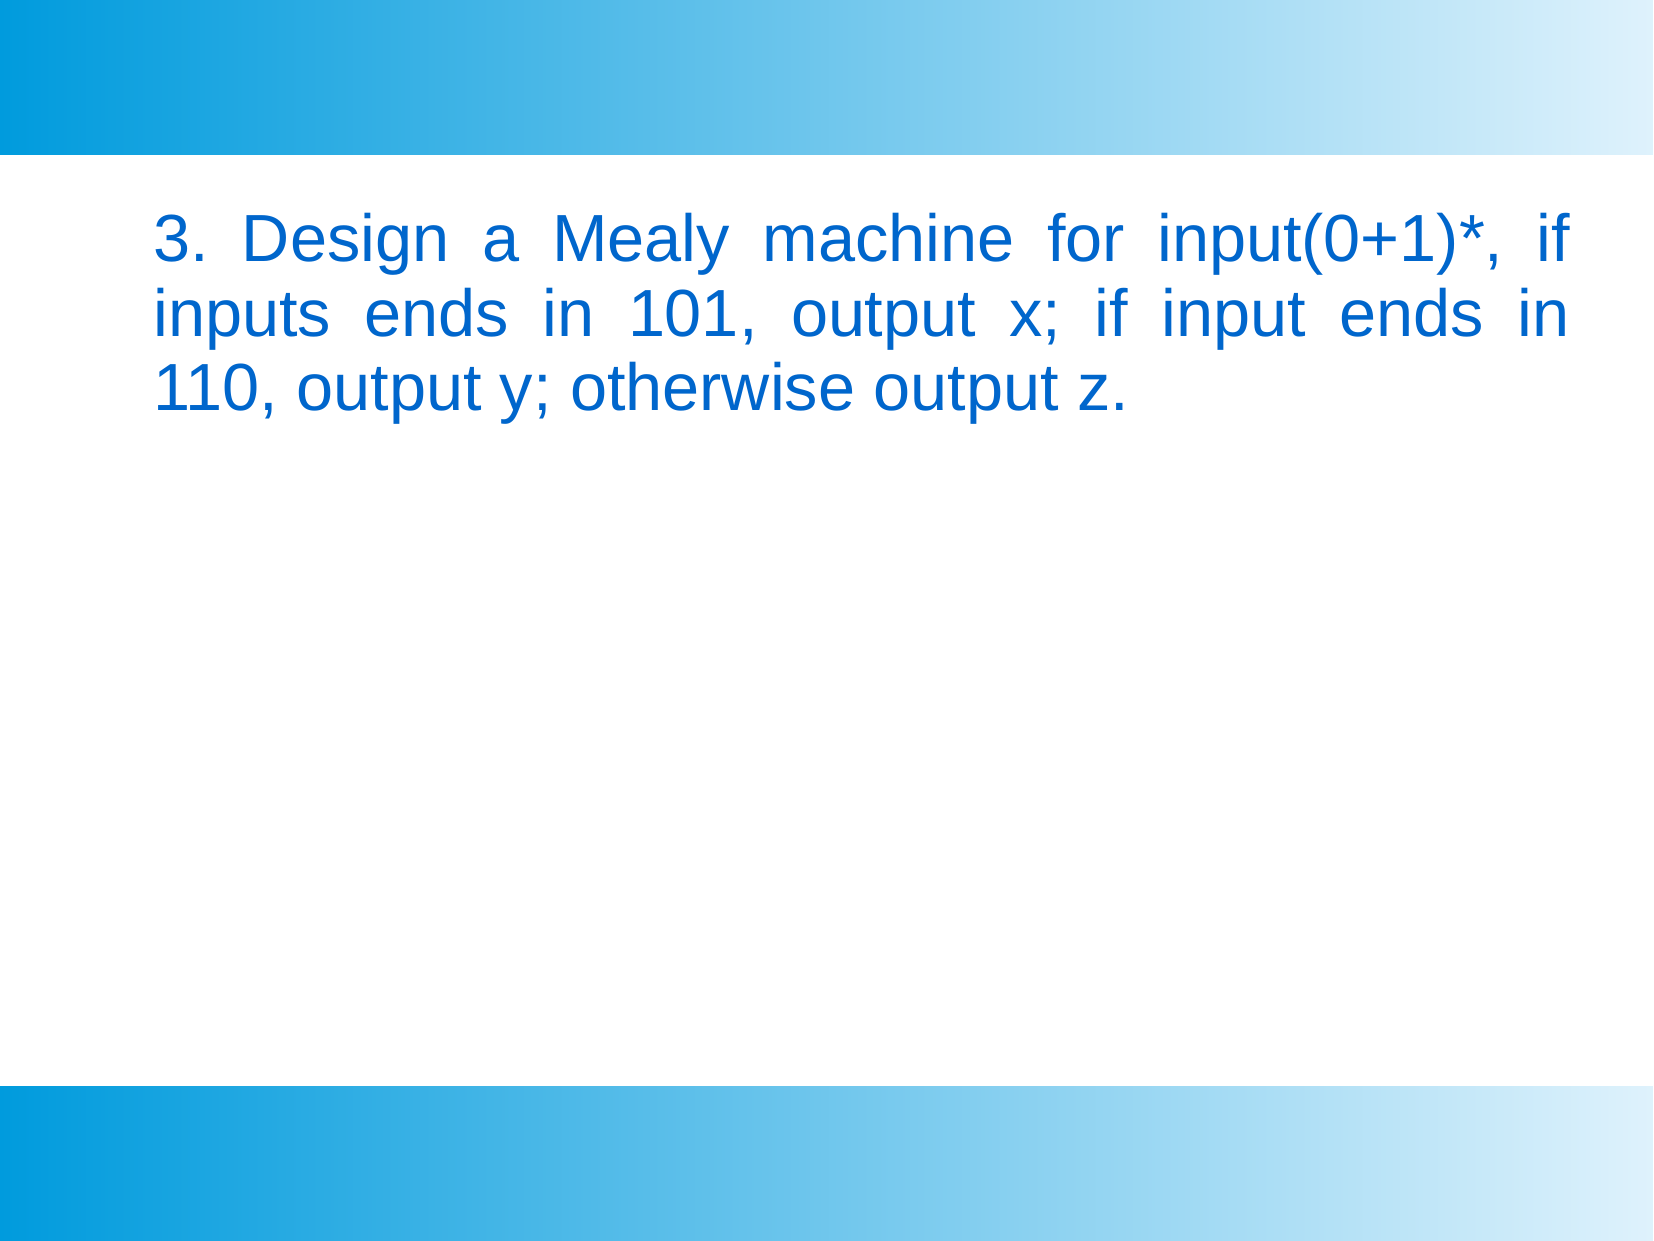

# 3. Design a Mealy machine for input(0+1)*, if inputs ends in 101, output x; if input ends in 110, output y; otherwise output z.